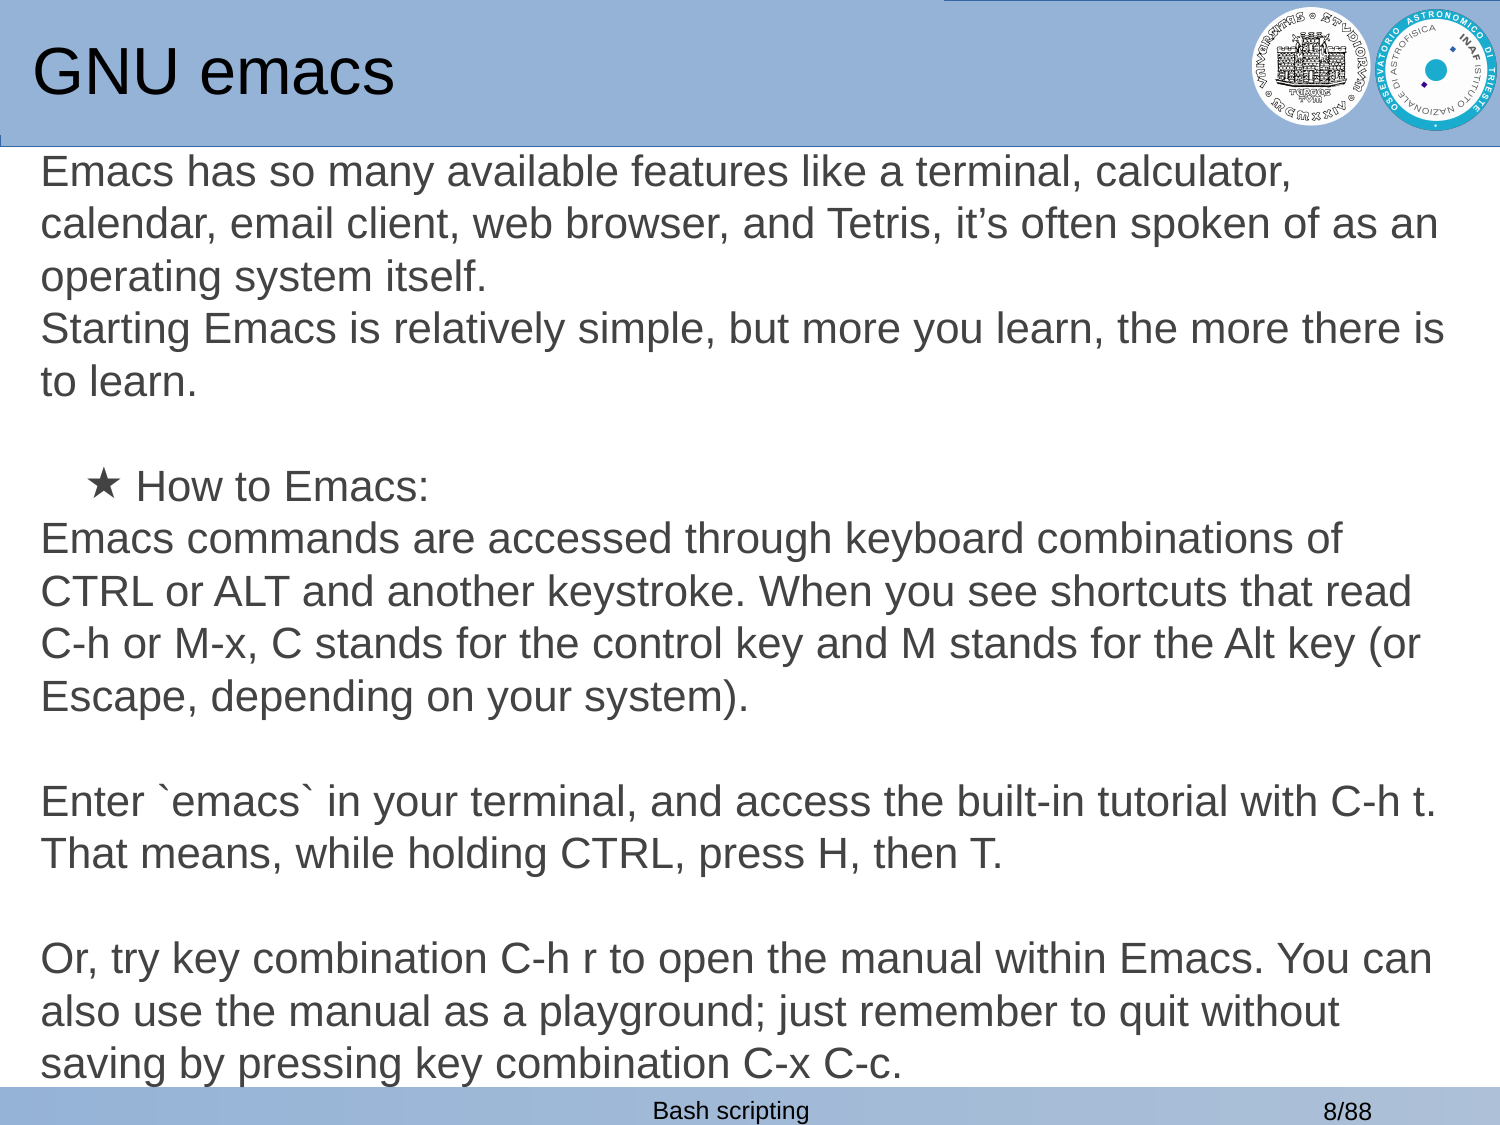

Traditional service delivery
GNU emacs
# Emacs has so many available features like a terminal, calculator, calendar, email client, web browser, and Tetris, it’s often spoken of as an operating system itself.
Starting Emacs is relatively simple, but more you learn, the more there is to learn.
 How to Emacs:
Emacs commands are accessed through keyboard combinations of CTRL or ALT and another keystroke. When you see shortcuts that read C-h or M-x, C stands for the control key and M stands for the Alt key (or Escape, depending on your system).
Enter `emacs` in your terminal, and access the built-in tutorial with C-h t. That means, while holding CTRL, press H, then T.
Or, try key combination C-h r to open the manual within Emacs. You can also use the manual as a playground; just remember to quit without saving by pressing key combination C-x C-c.